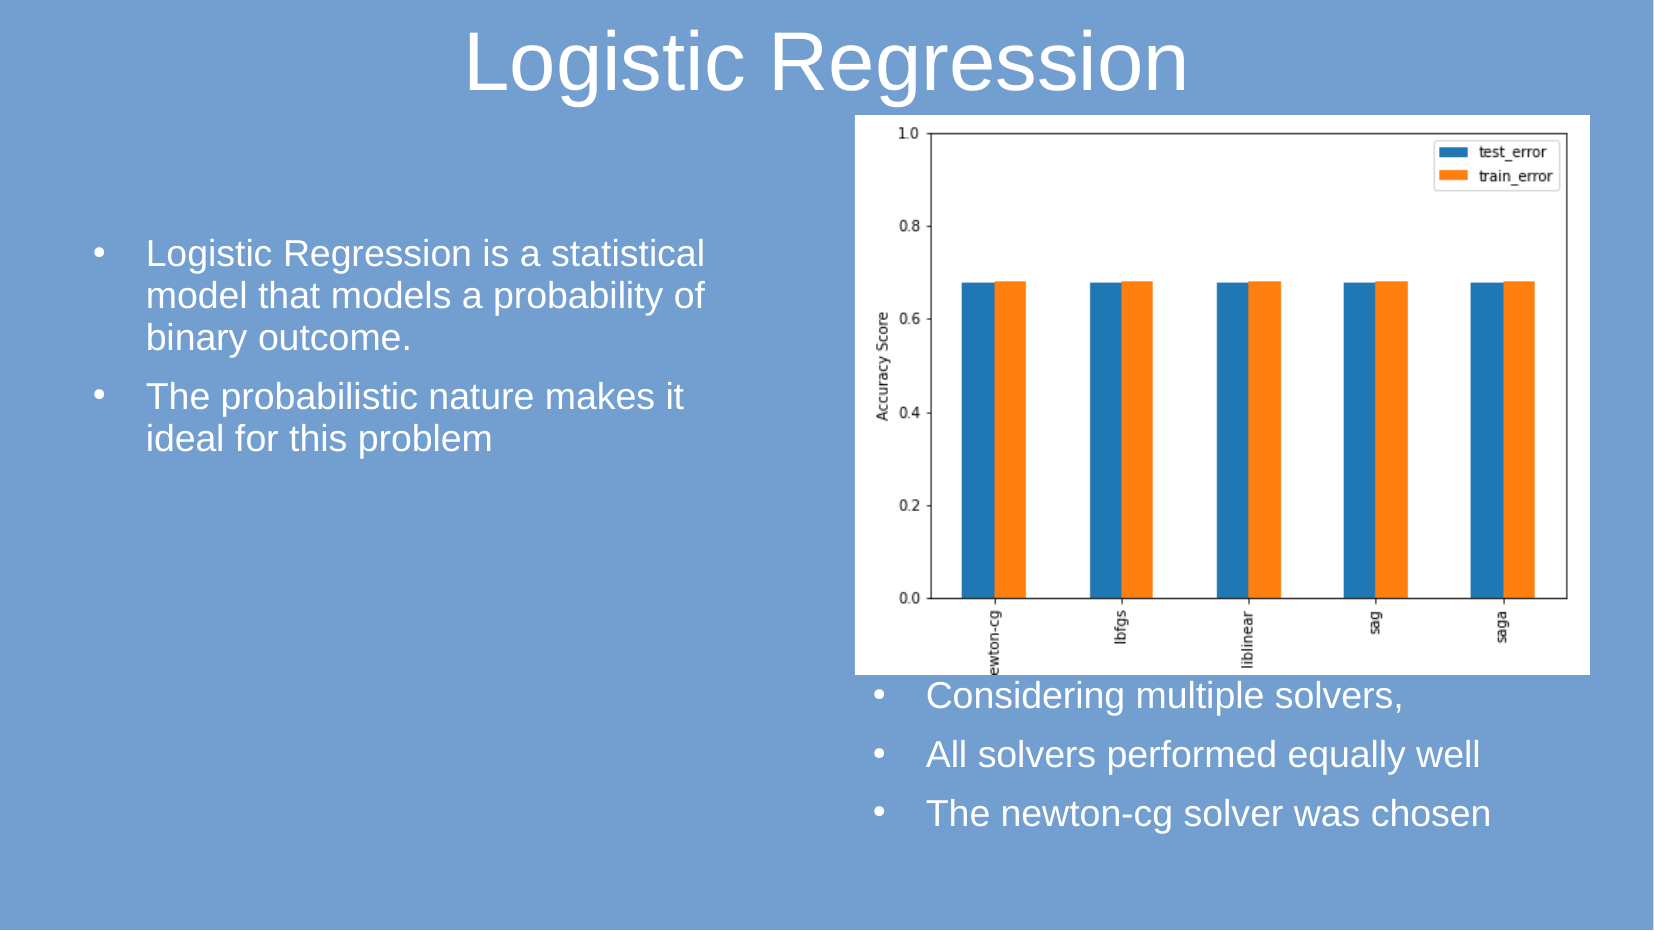

# Logistic Regression
Logistic Regression is a statistical model that models a probability of binary outcome.
The probabilistic nature makes it ideal for this problem
Considering multiple solvers,
All solvers performed equally well
The newton-cg solver was chosen